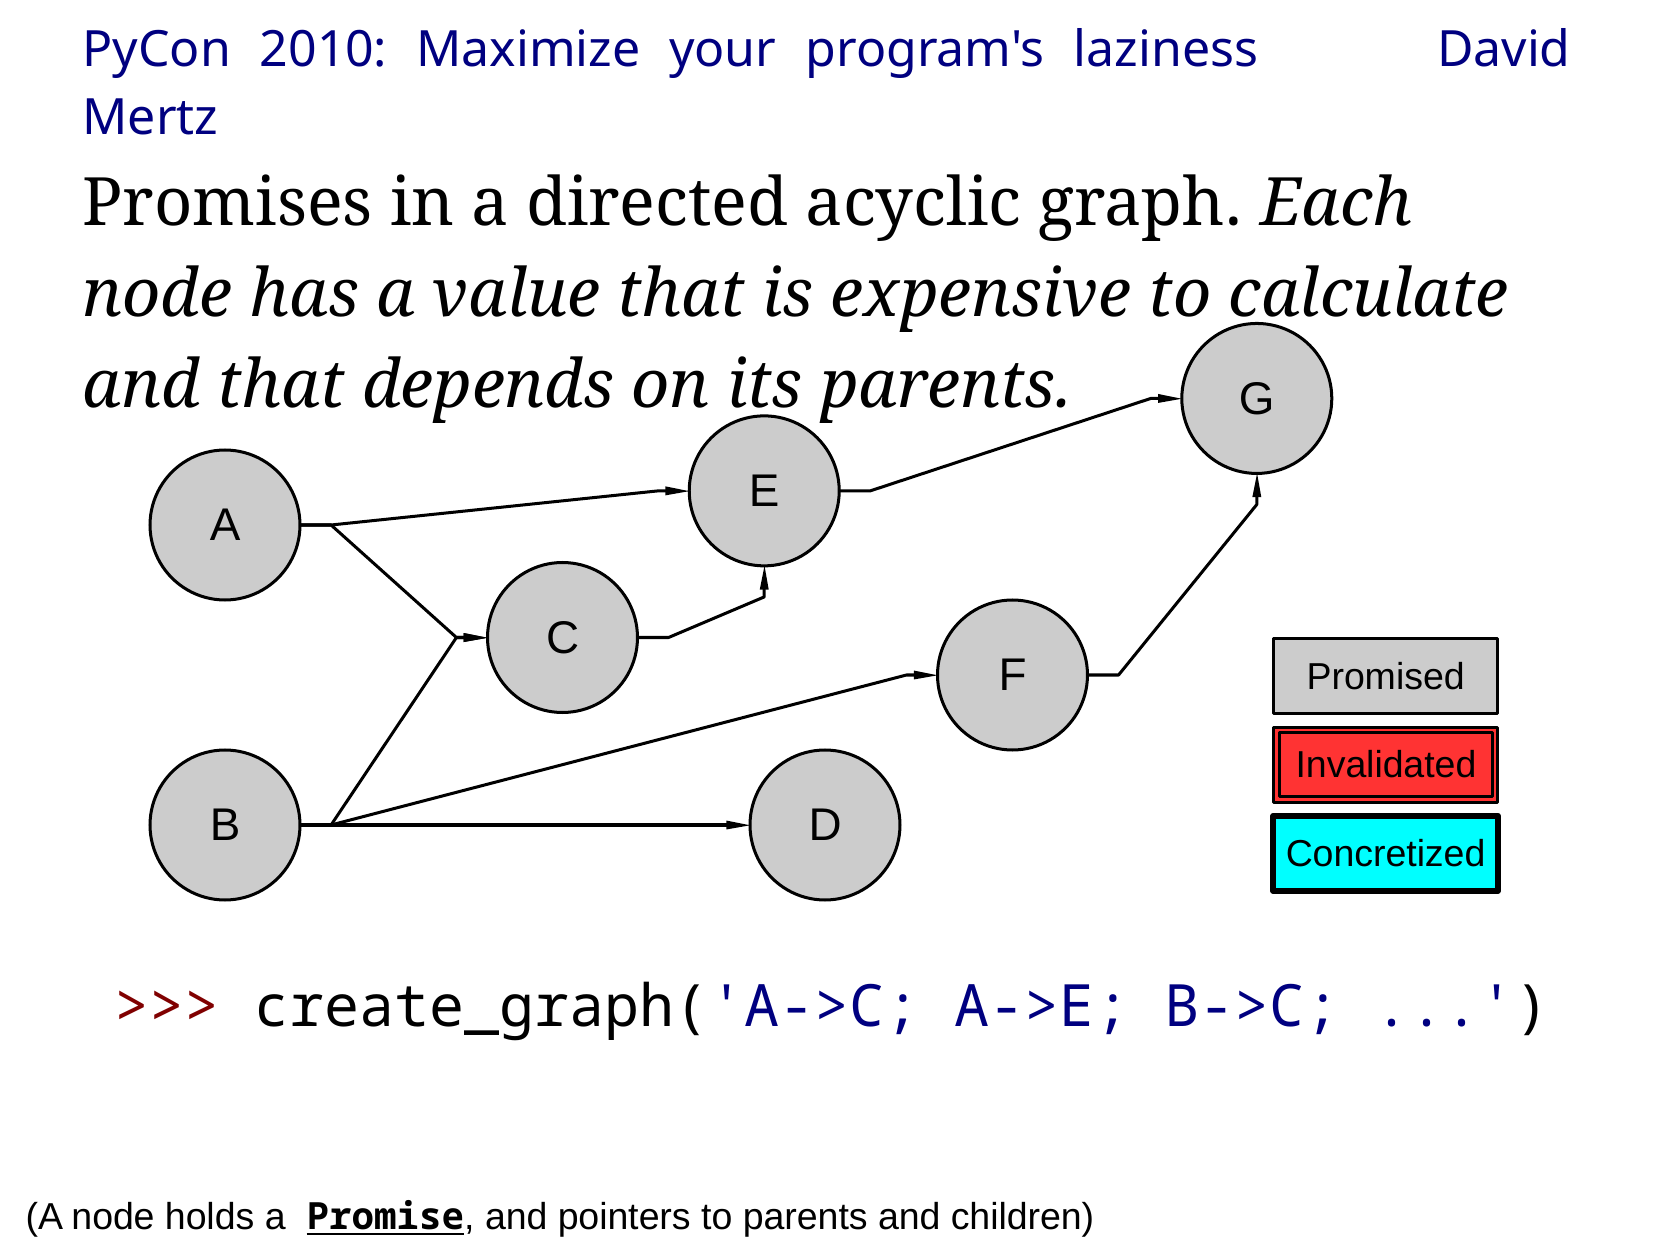

PyCon 2010: Maximize your program's laziness			David Mertz
Promises in a directed acyclic graph. Each node has a value that is expensive to calculate
and that depends on its parents.
#
G
E
A
C
F
Promised
Invalidated
Invalidated
Concretized
B
D
>>> create_graph('A->C; A->E; B->C; ...')
(A node holds a Promise, and pointers to parents and children)